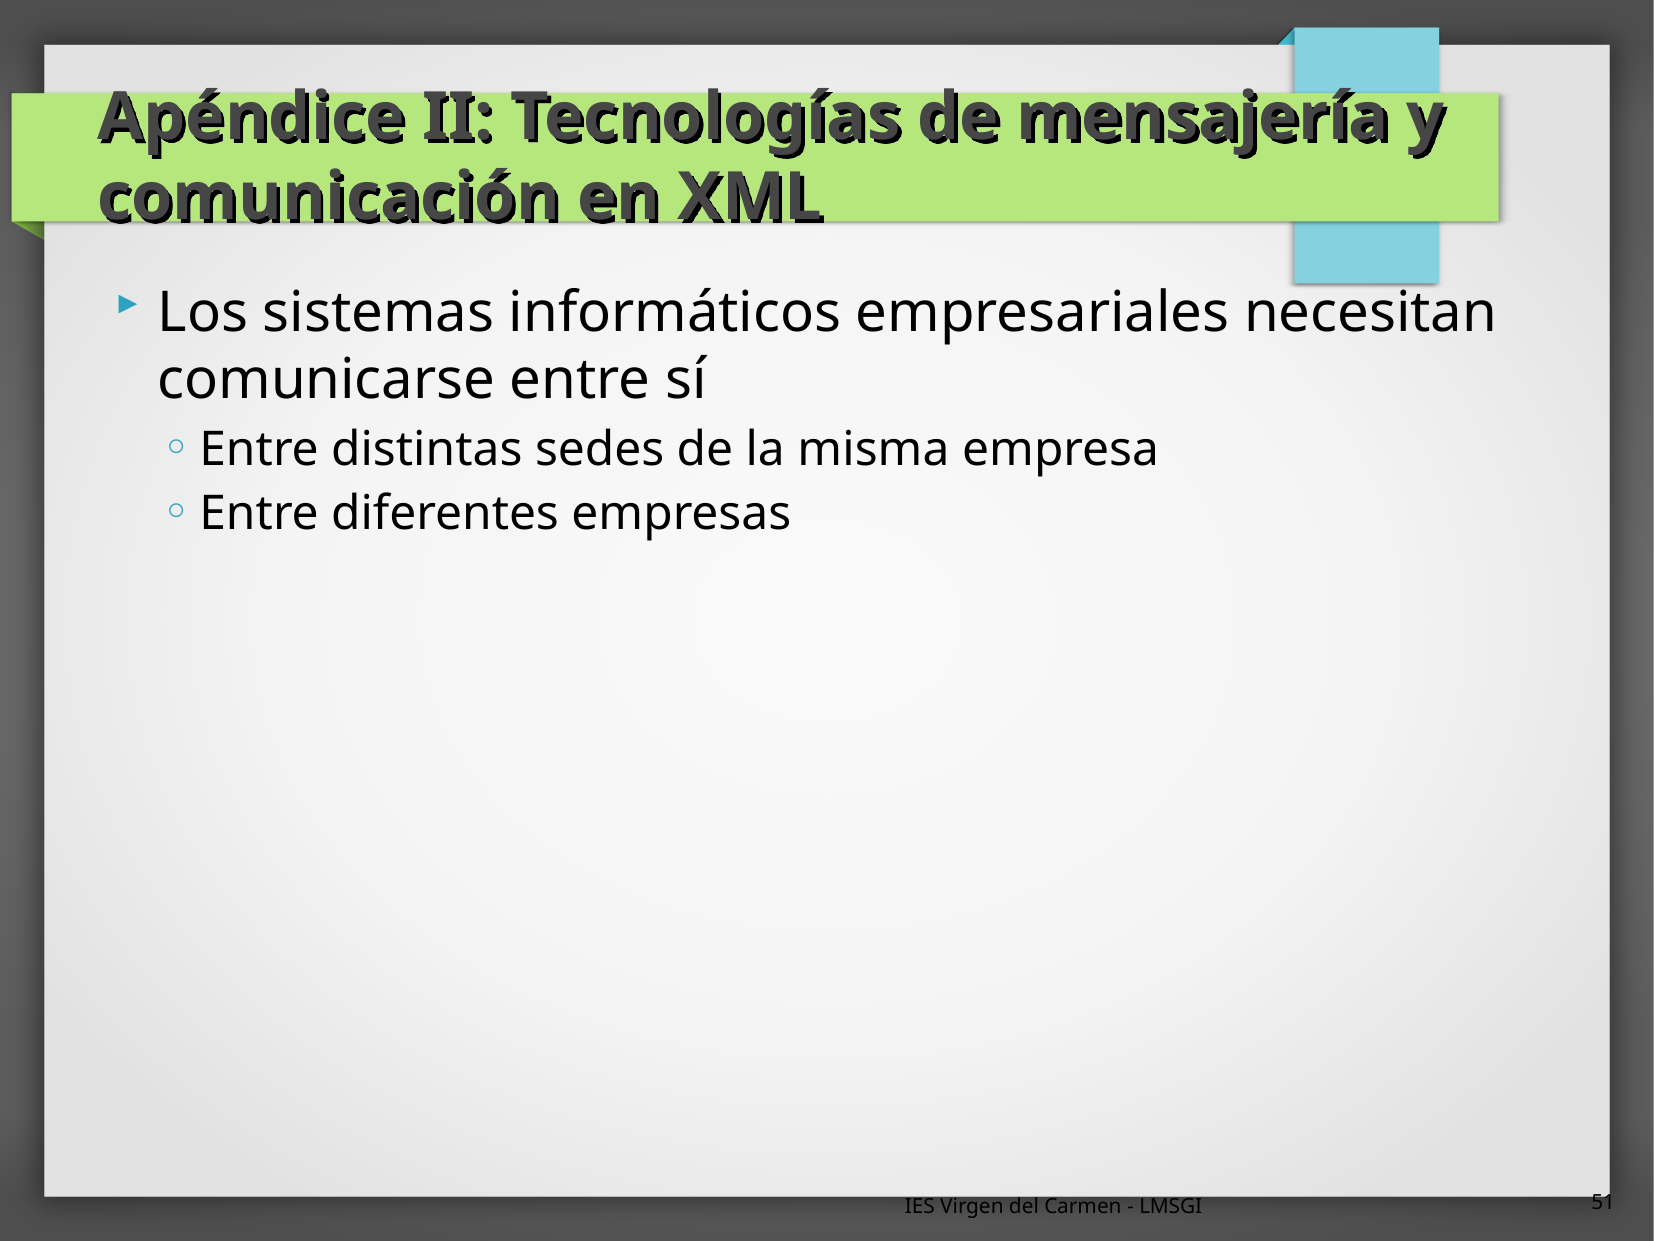

# Apéndice II: Tecnologías de mensajería y comunicación en XML
Los sistemas informáticos empresariales necesitan comunicarse entre sí
Entre distintas sedes de la misma empresa
Entre diferentes empresas
IES Virgen del Carmen - LMSGI